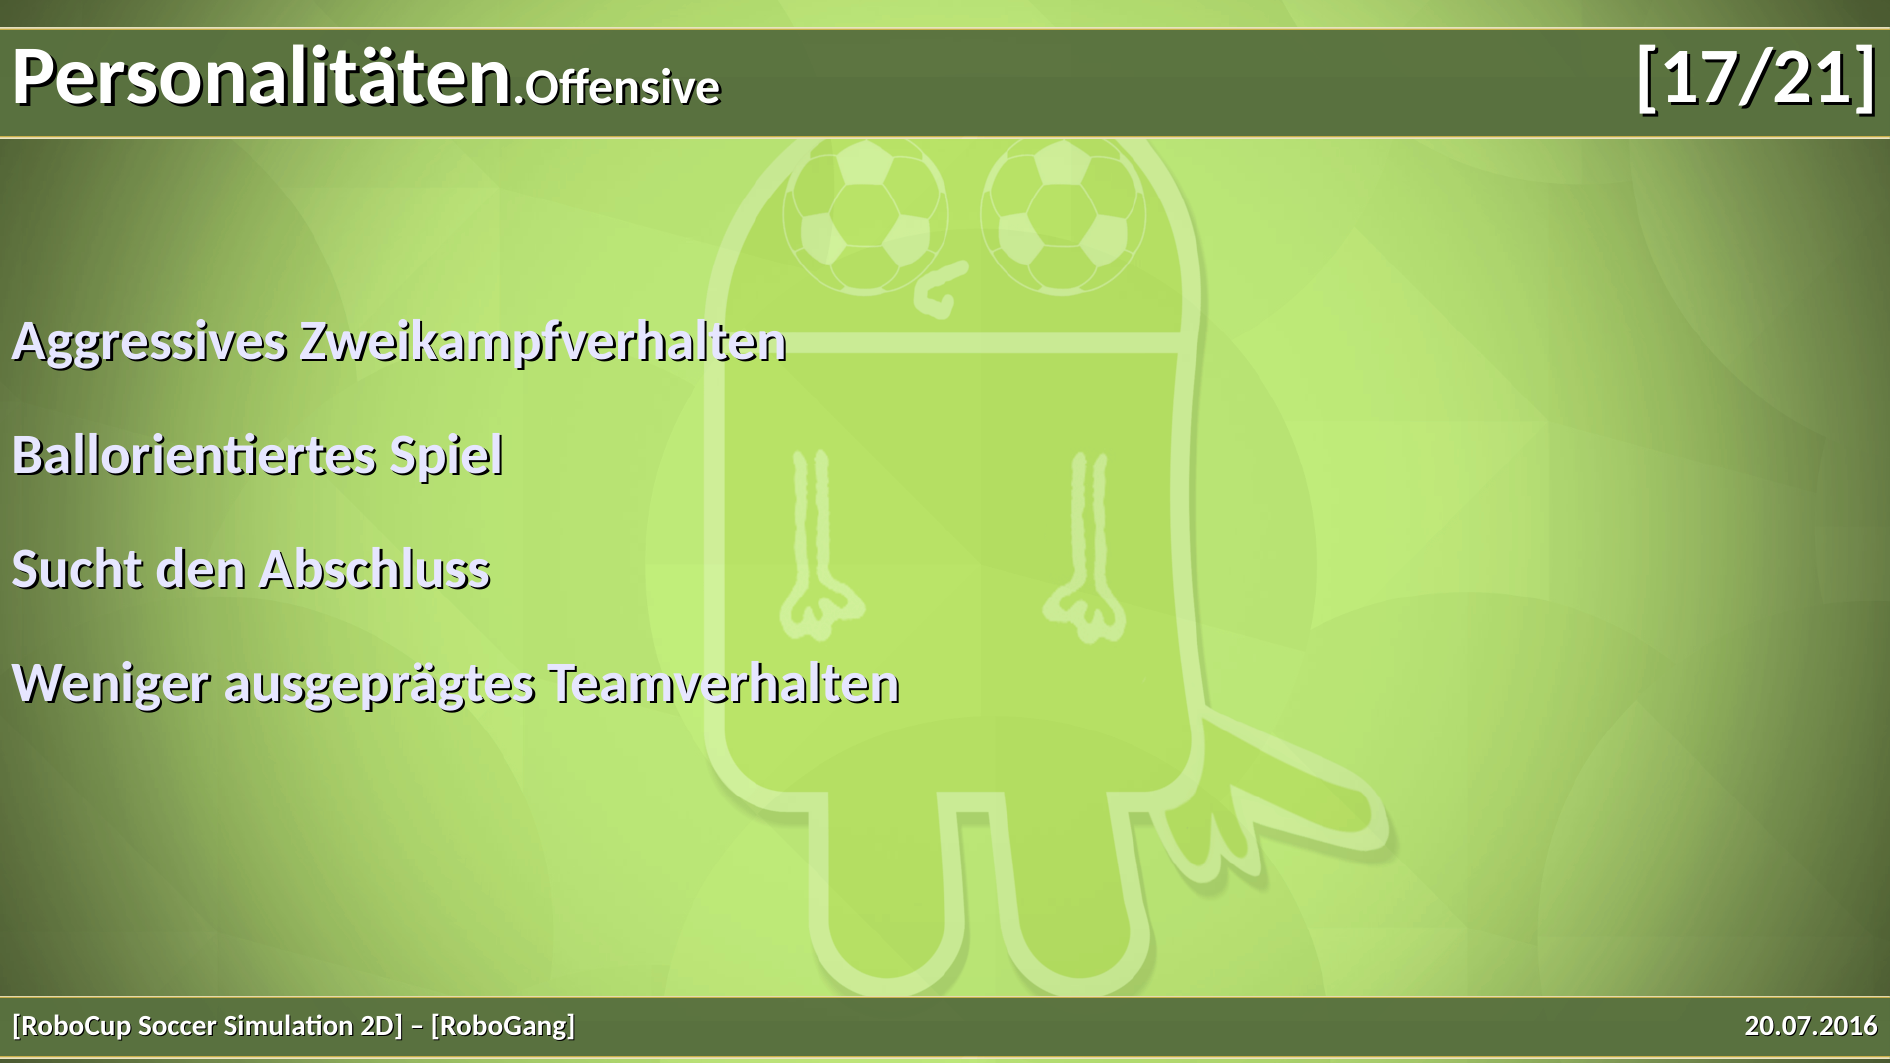

# Personalitäten.Offensive
[17/21]
Aggressives Zweikampfverhalten
Ballorientiertes Spiel
Sucht den Abschluss
Weniger ausgeprägtes Teamverhalten
[RoboCup Soccer Simulation 2D] – [RoboGang]
20.07.2016